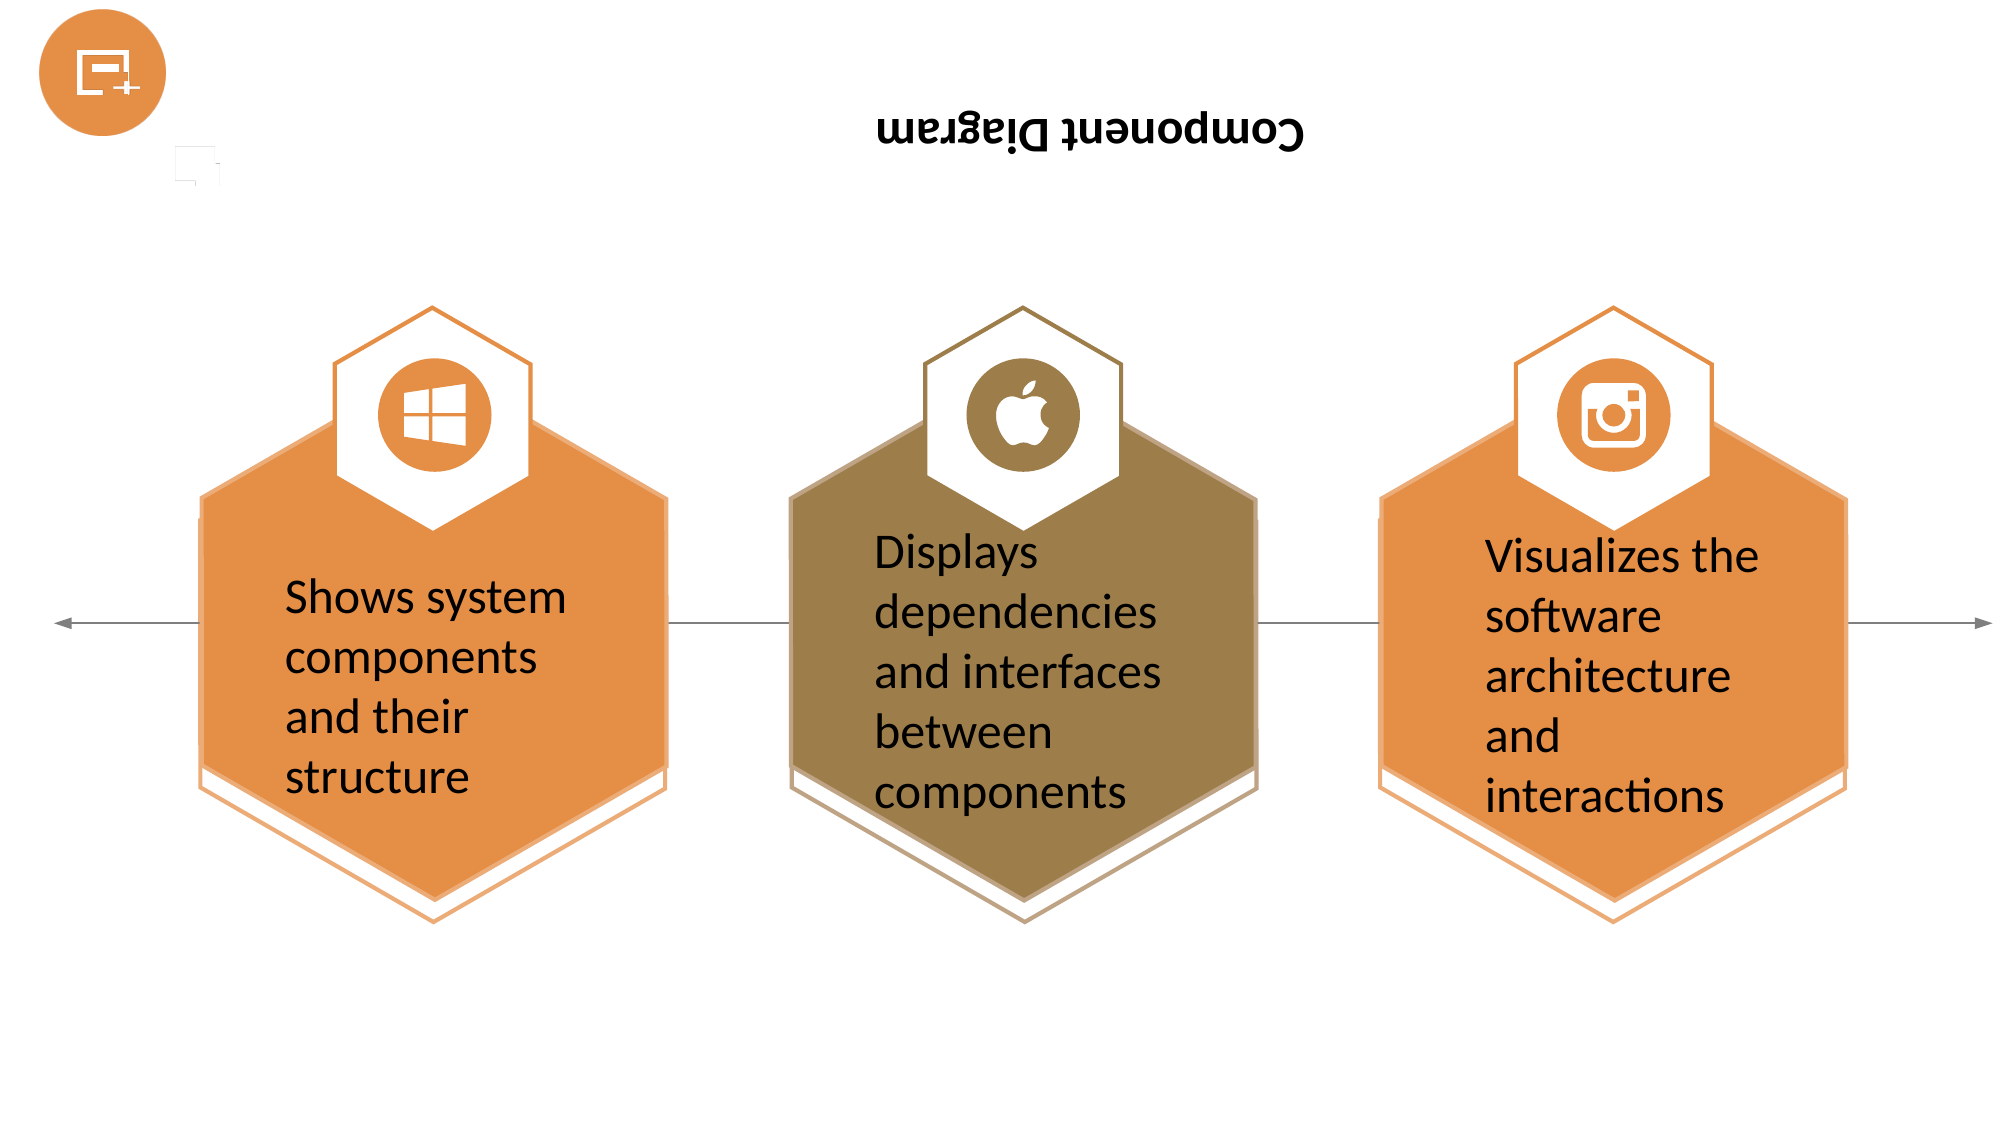

Component Diagram
Displays dependencies and interfaces between components
Visualizes the software architecture and interactions
Shows system components and their structure